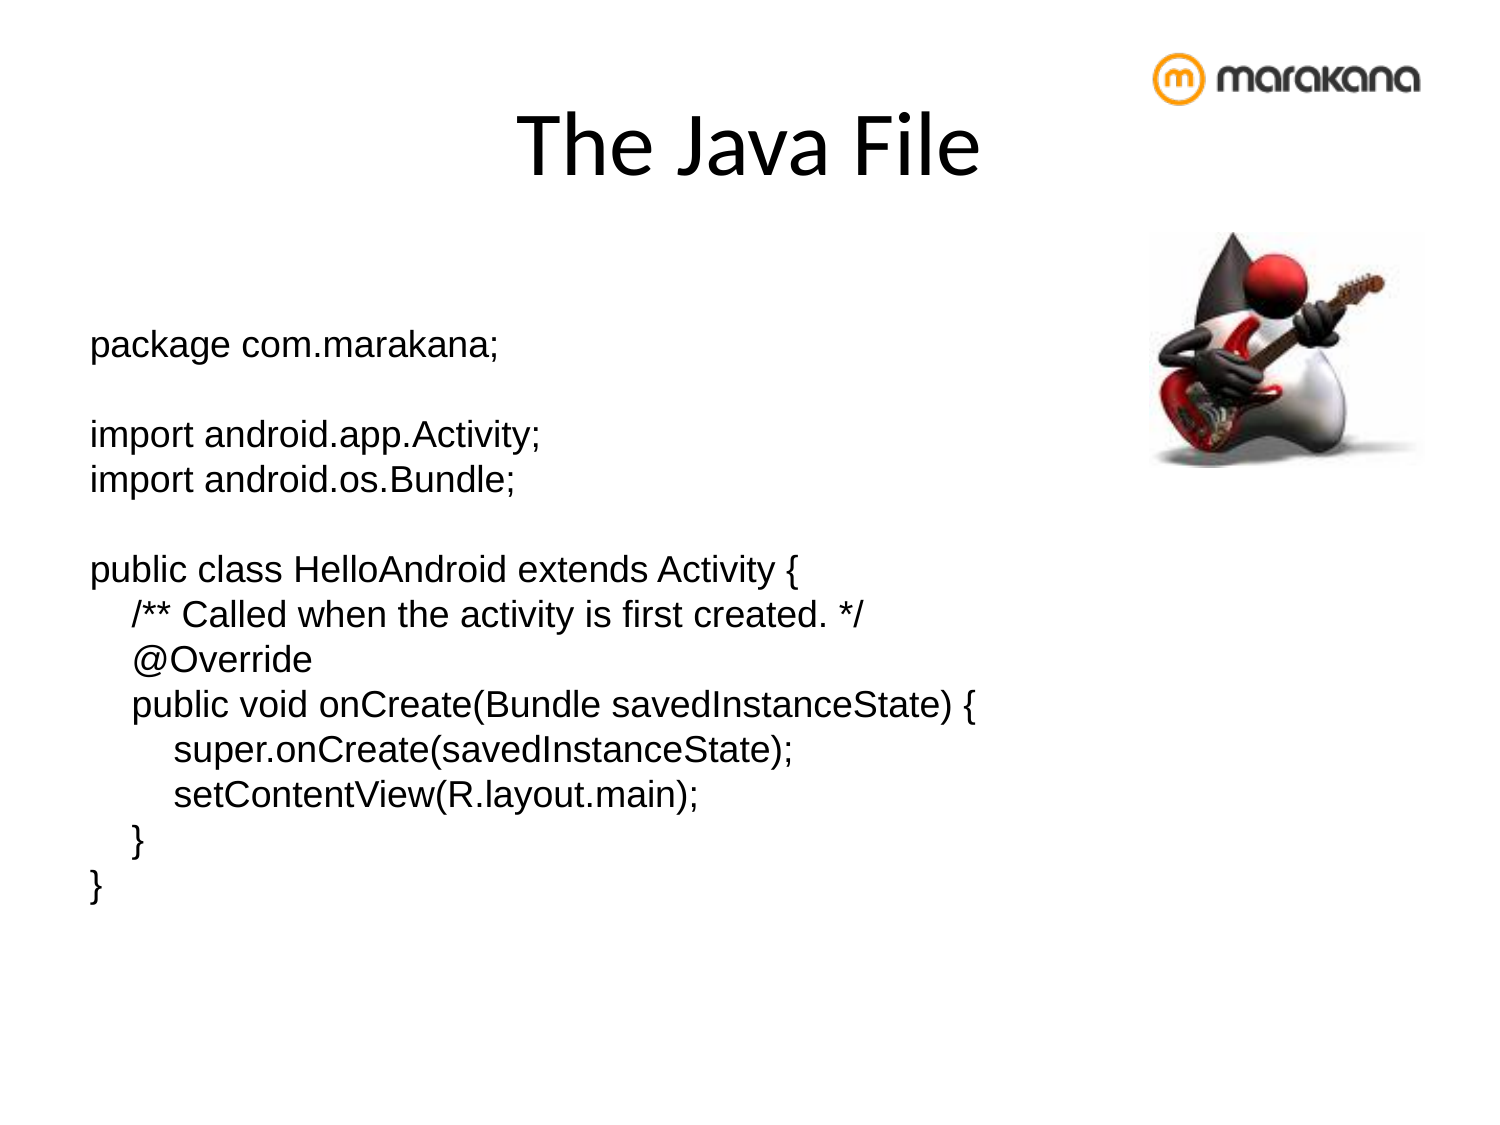

# The Java File
package com.marakana;
import android.app.Activity;
import android.os.Bundle;
public class HelloAndroid extends Activity {
 /** Called when the activity is first created. */
 @Override
 public void onCreate(Bundle savedInstanceState) {
 super.onCreate(savedInstanceState);
 setContentView(R.layout.main);
 }
}